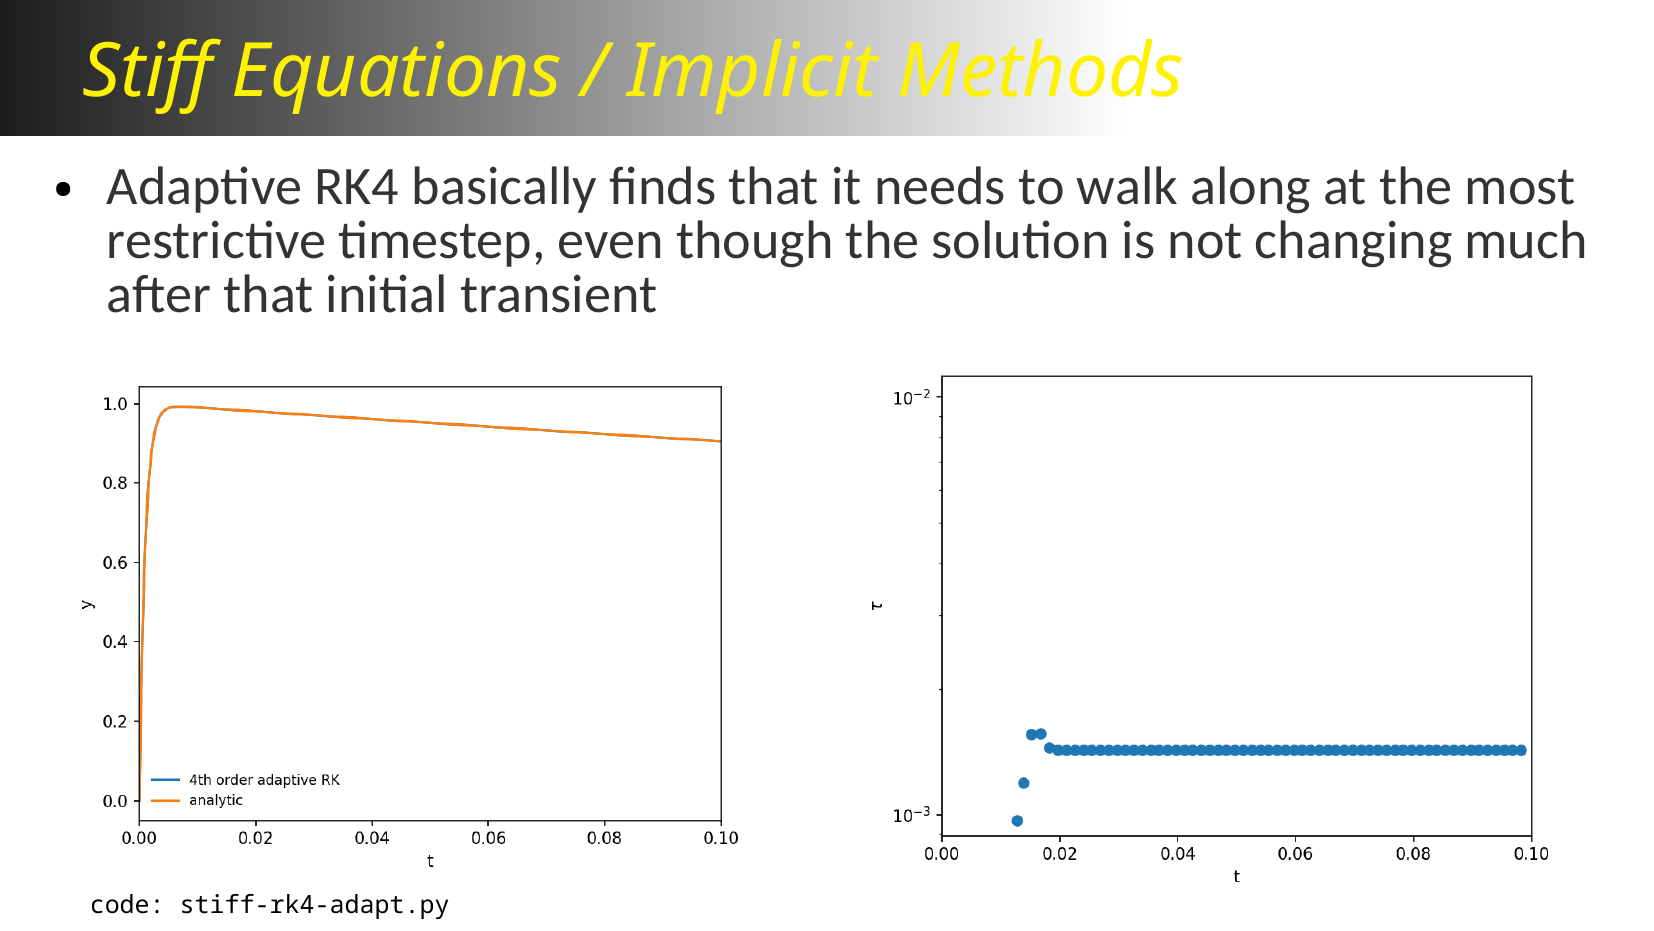

# Stiff Equations / Implicit Methods
Adaptive RK4 basically finds that it needs to walk along at the most restrictive timestep, even though the solution is not changing much after that initial transient
code: stiff-rk4-adapt.py